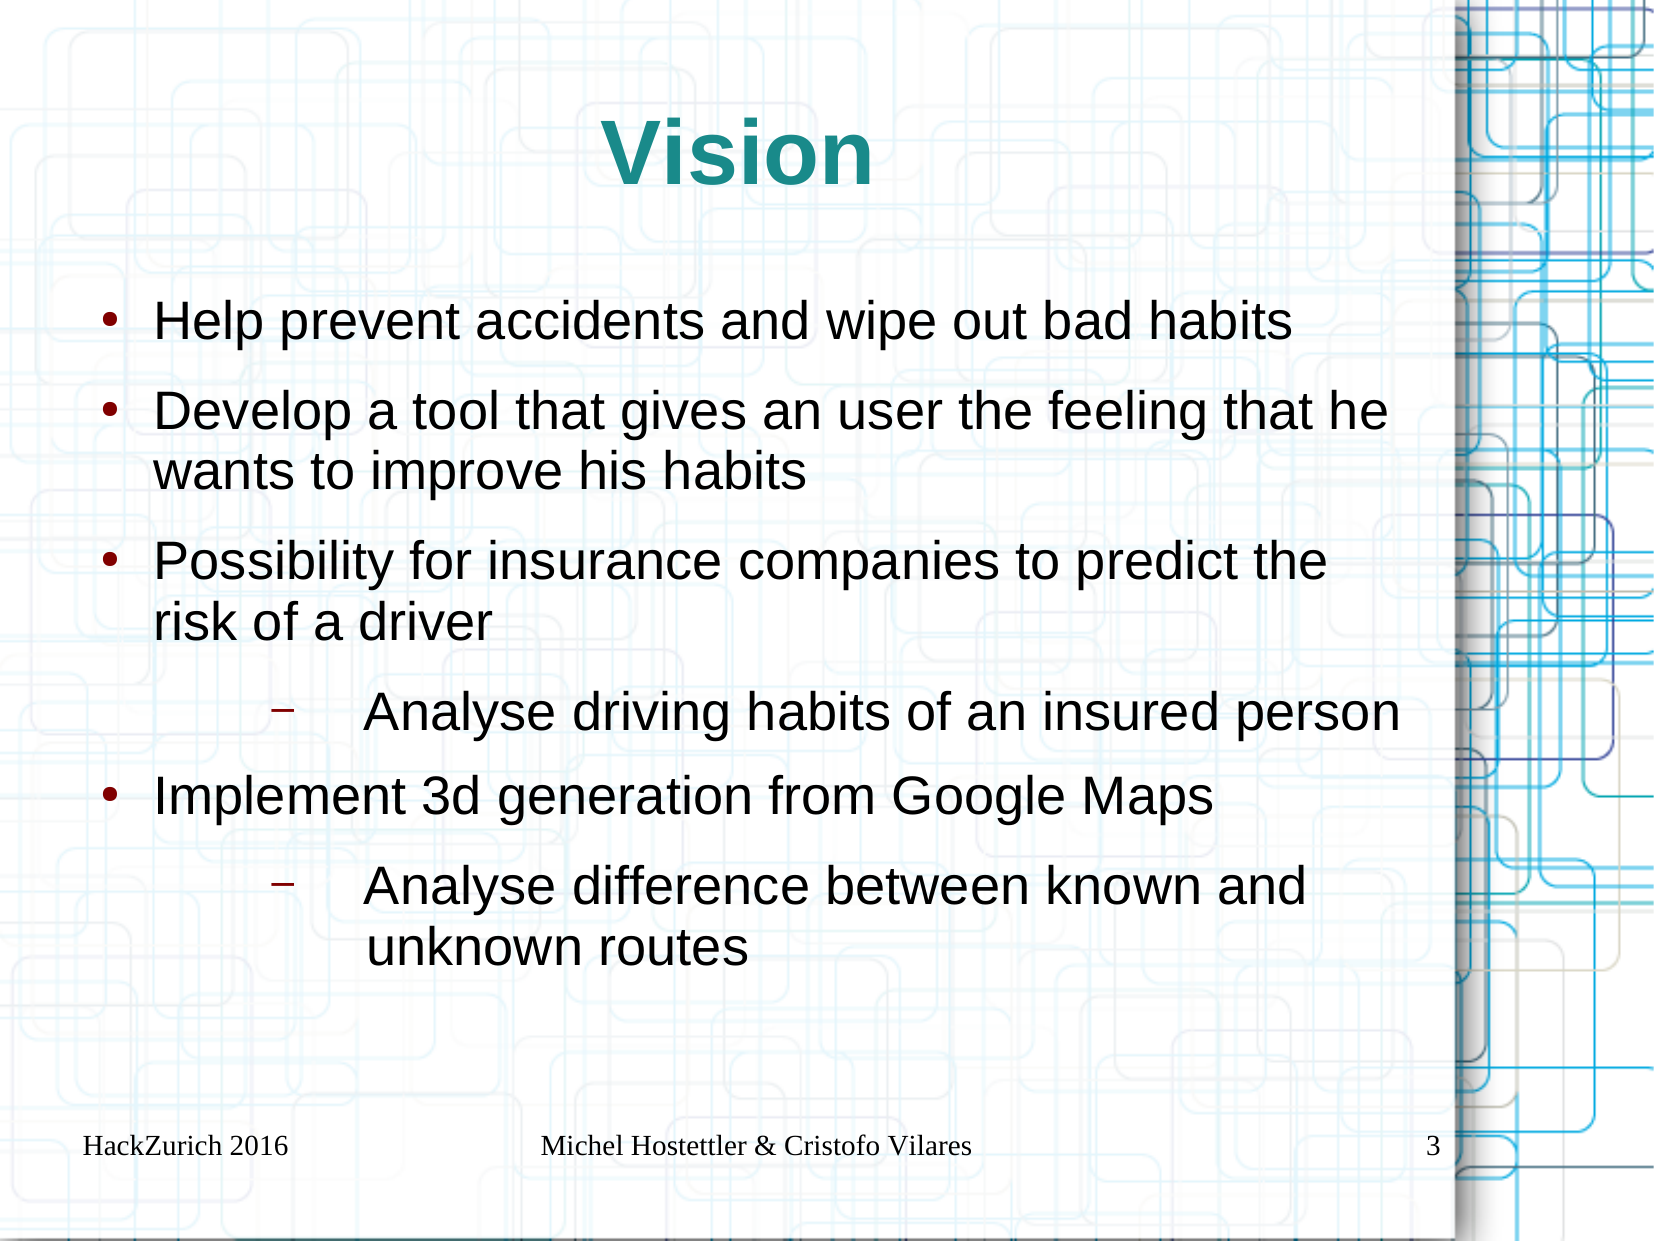

# Vision
Help prevent accidents and wipe out bad habits
Develop a tool that gives an user the feeling that he wants to improve his habits
Possibility for insurance companies to predict the risk of a driver
 Analyse driving habits of an insured person
Implement 3d generation from Google Maps
 Analyse difference between known and unknown routes
HackZurich 2016
Michel Hostettler & Cristofo Vilares
3